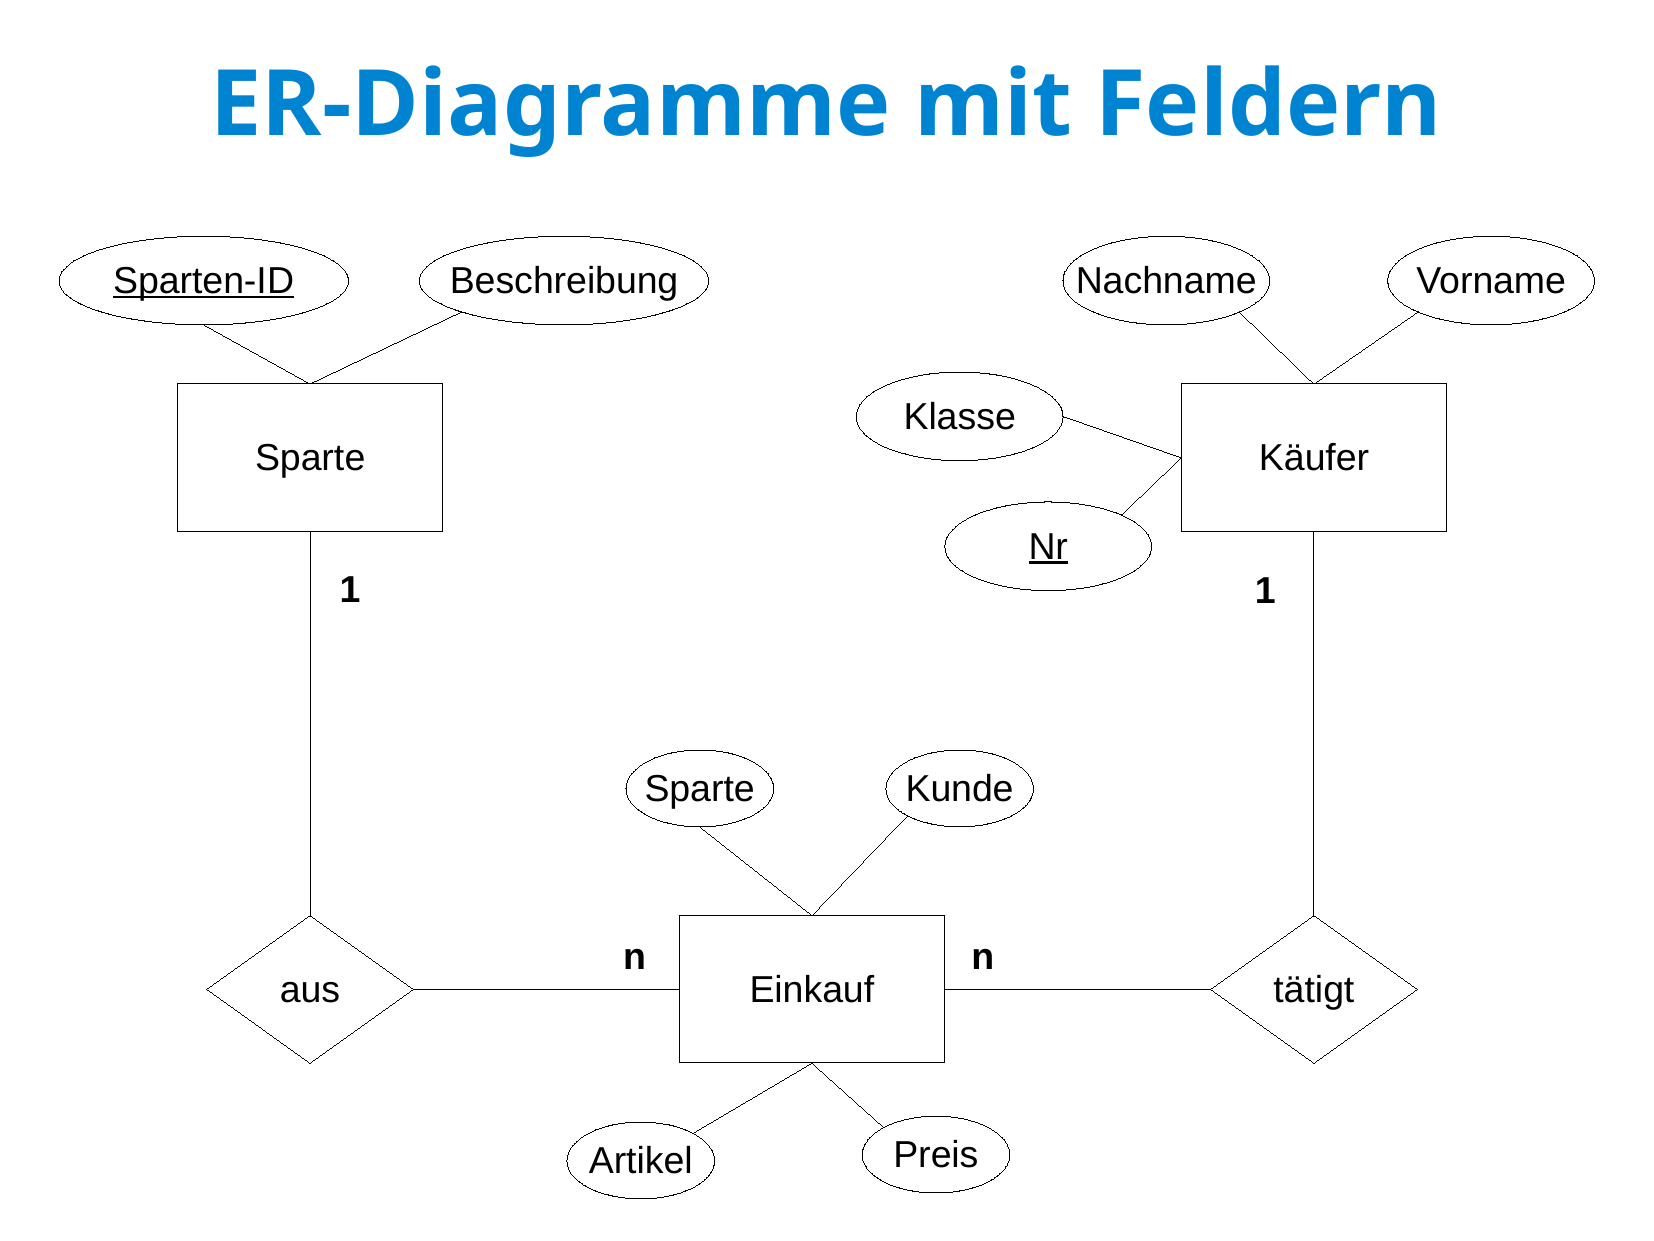

# ER-Diagramme mit Feldern
Sparten-ID
Beschreibung
Nachname
Vorname
Klasse
Sparte
Käufer
Nr
1
1
Sparte
Kunde
aus
Einkauf
tätigt
n
n
Preis
Artikel